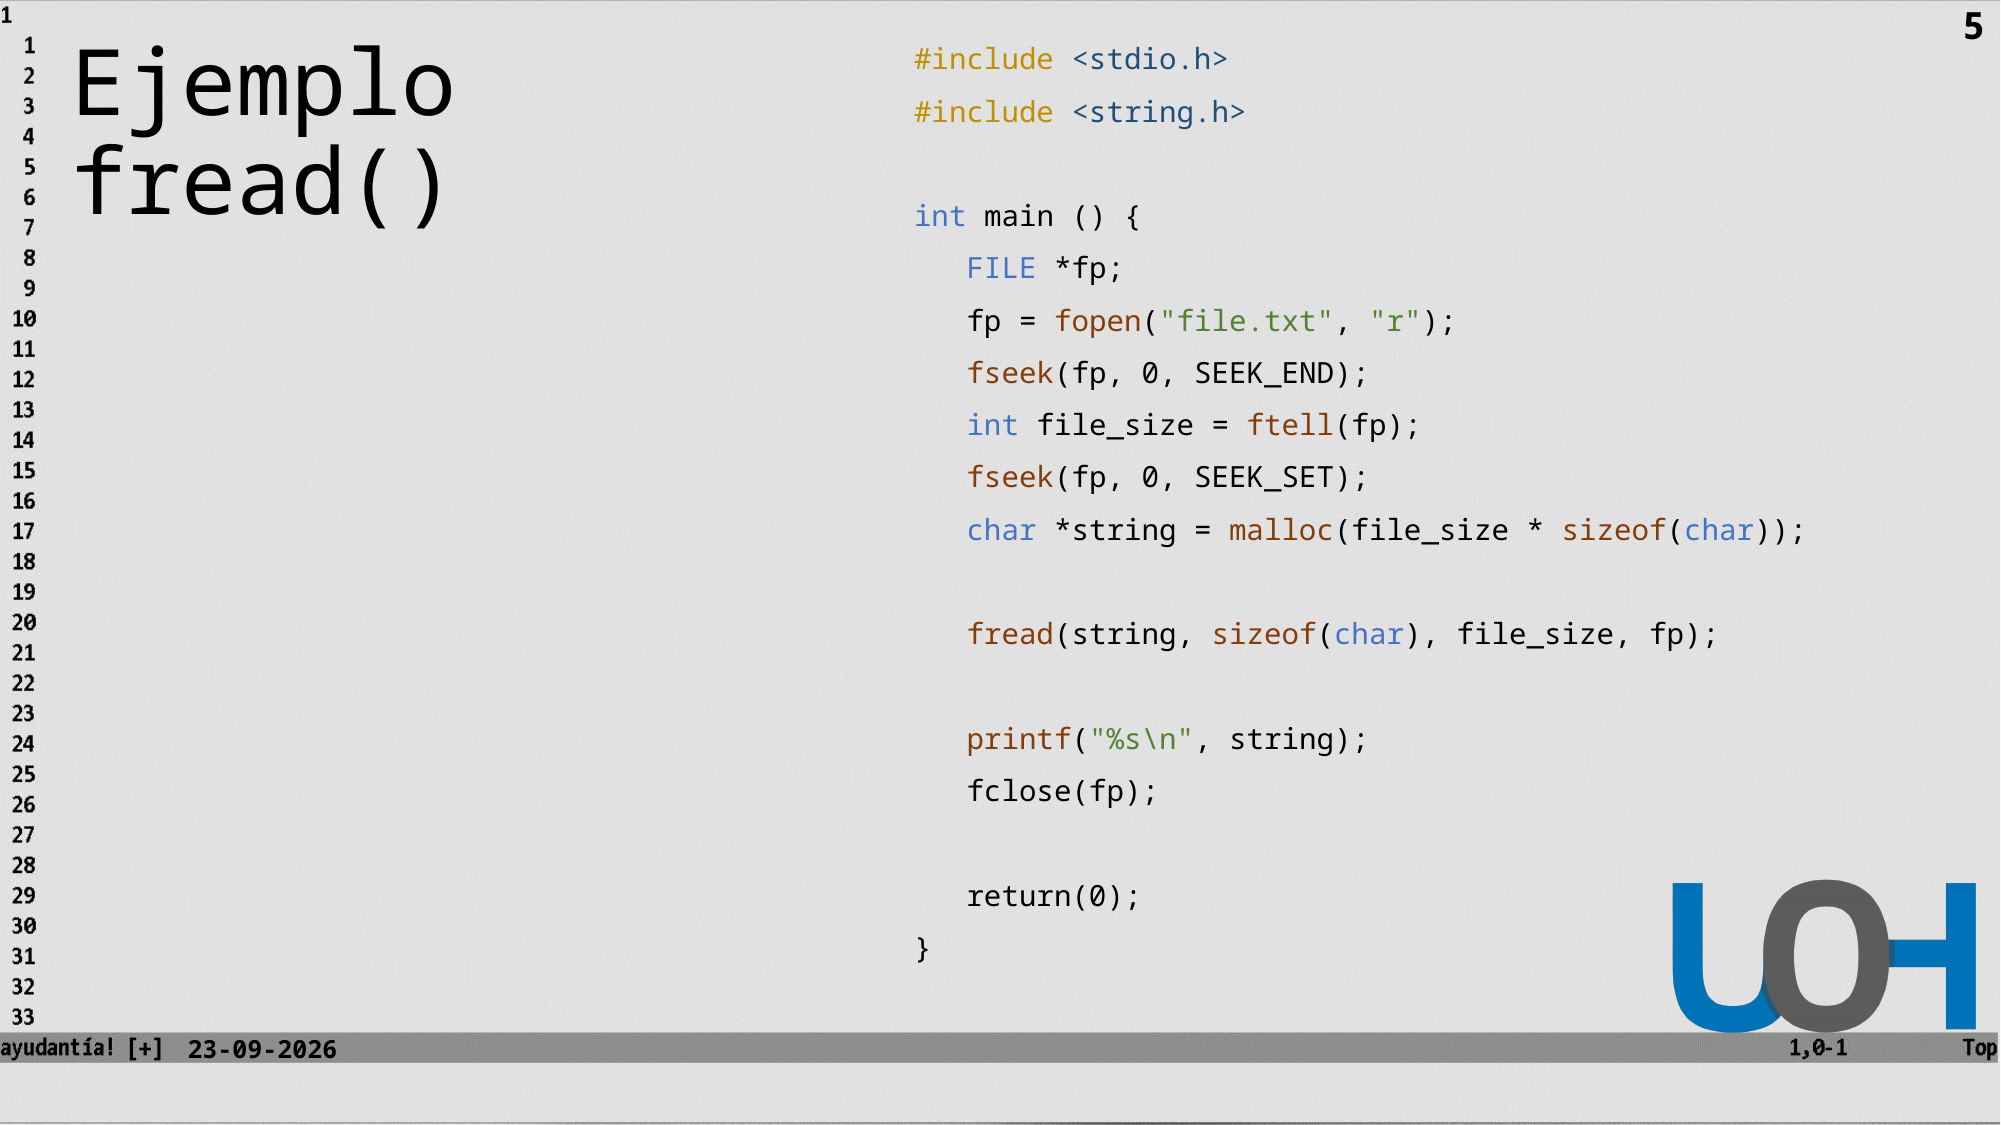

5
# Ejemplo fread()
#include <stdio.h>
#include <string.h>
int main () {
 FILE *fp;
 fp = fopen("file.txt", "r");
 fseek(fp, 0, SEEK_END);
 int file_size = ftell(fp);
 fseek(fp, 0, SEEK_SET);
 char *string = malloc(file_size * sizeof(char));
 fread(string, sizeof(char), file_size, fp);
 printf("%s\n", string);
 fclose(fp);
 return(0);
}